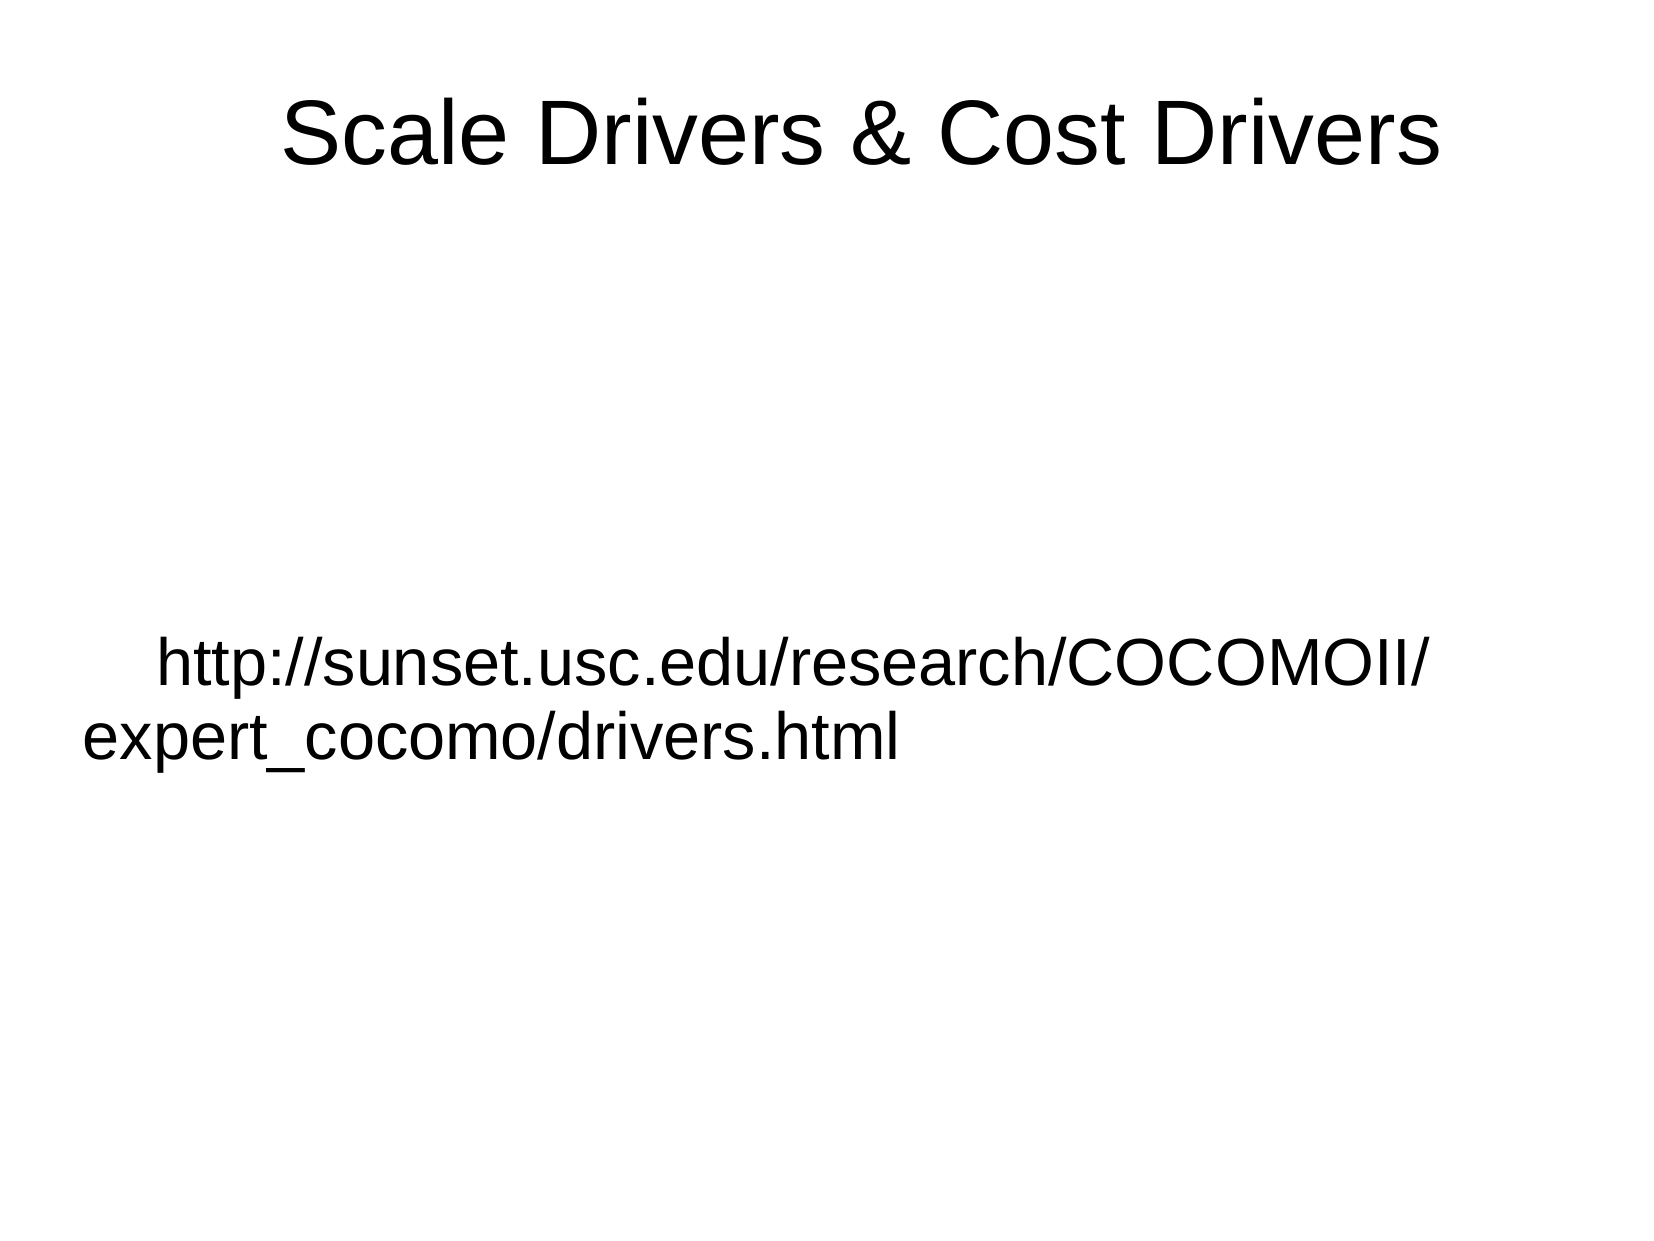

# Scale Drivers & Cost Drivers
	http://sunset.usc.edu/research/COCOMOII/expert_cocomo/drivers.html